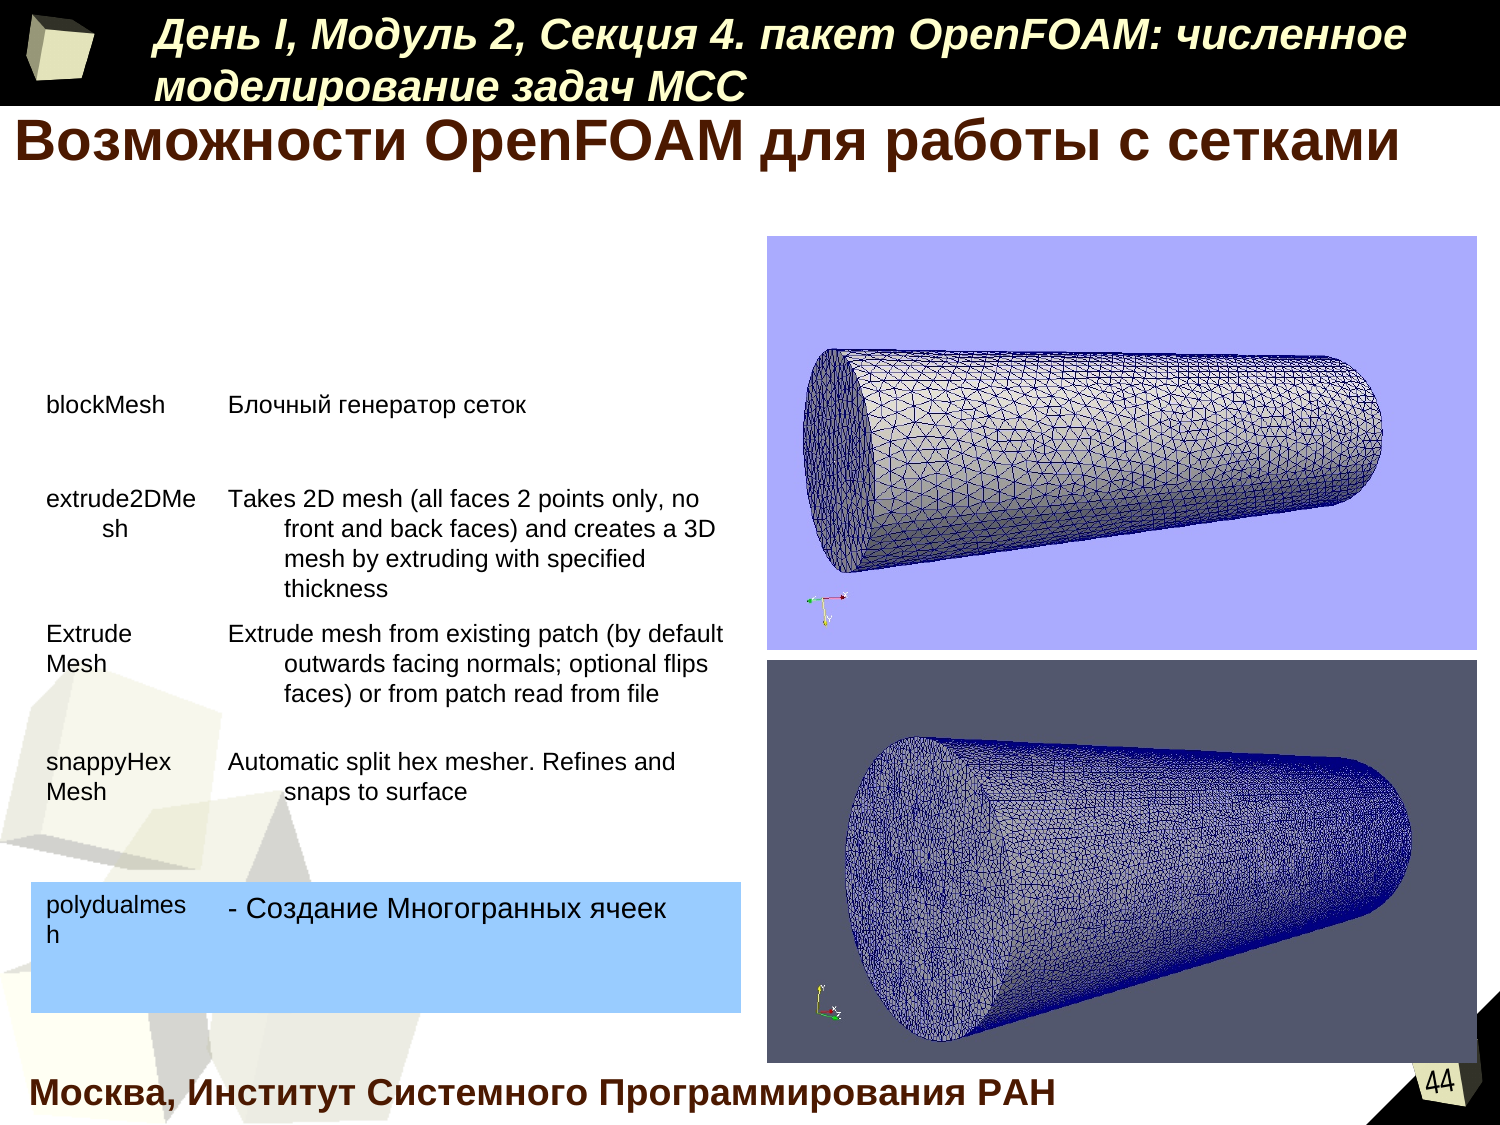

Возможности OpenFOAM для работы с сетками
| blockMesh | Блочный генератор сеток |
| --- | --- |
| extrude2DMesh | Takes 2D mesh (all faces 2 points only, no front and back faces) and creates a 3D mesh by extruding with specified thickness |
| Extrude Mesh | Extrude mesh from existing patch (by default outwards facing normals; optional flips faces) or from patch read from file |
| snappyHex Mesh | Automatic split hex mesher. Refines and snaps to surface |
| polydualmesh | - Создание Многогранных ячеек |